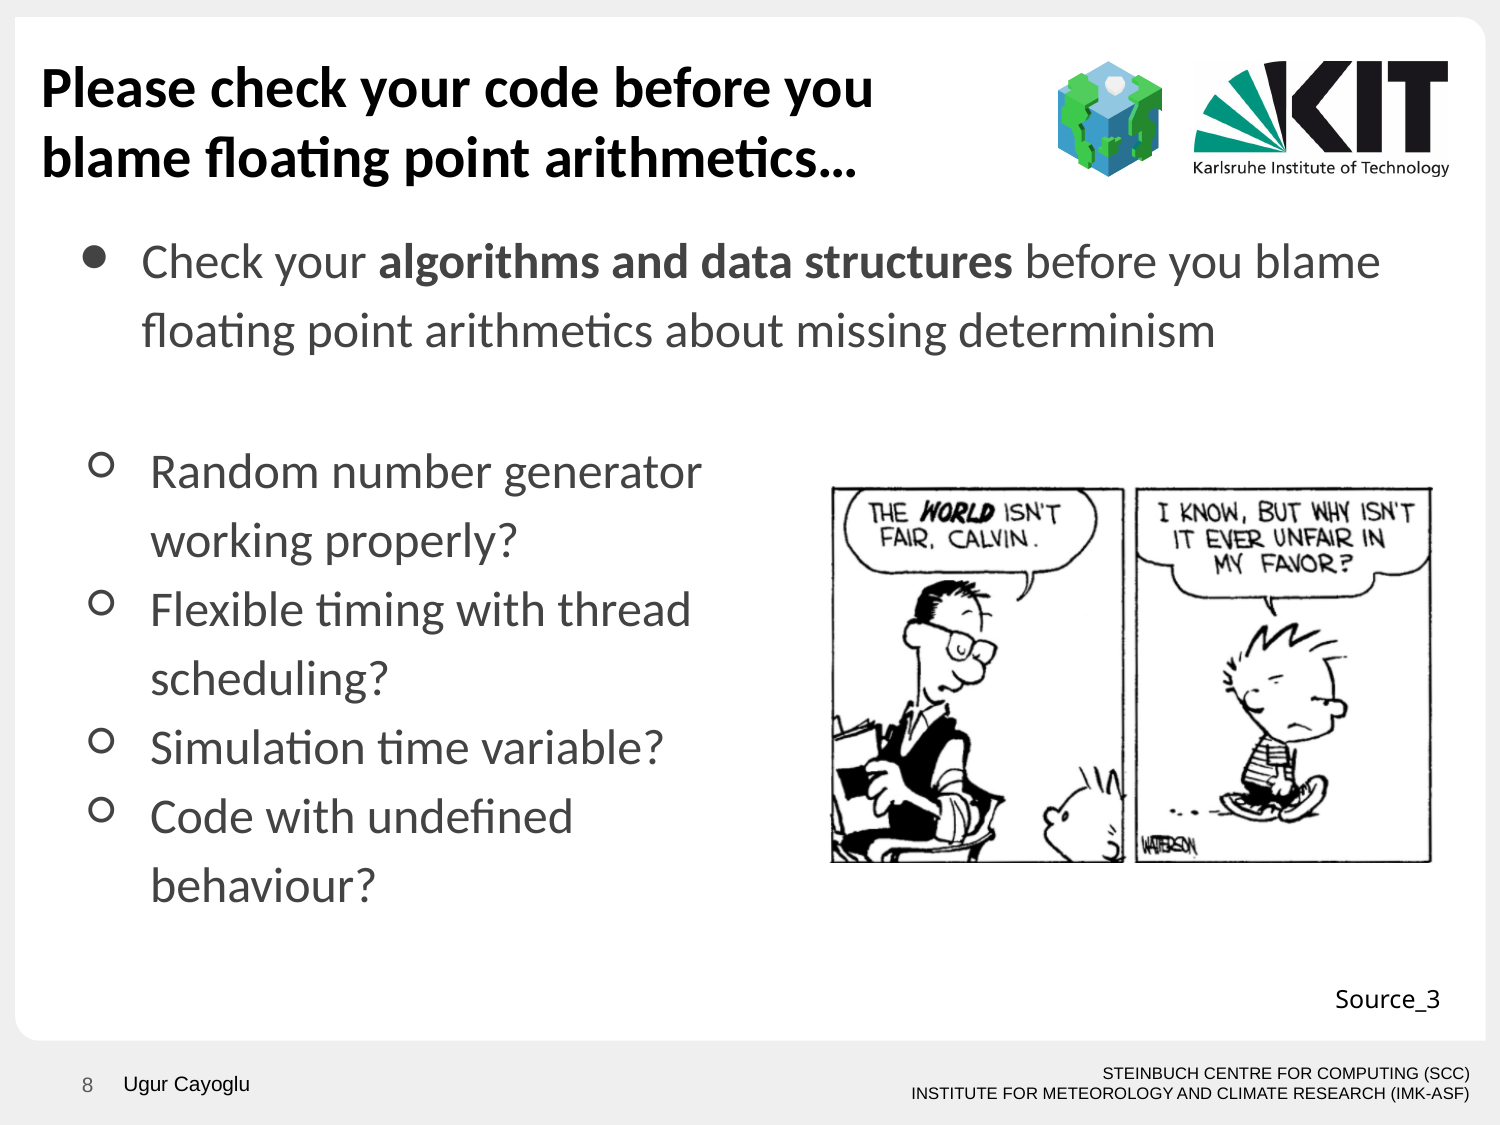

Please check your code before you blame floating point arithmetics…
# Check your algorithms and data structures before you blame floating point arithmetics about missing determinism
Random number generator working properly?
Flexible timing with thread scheduling?
Simulation time variable?
Code with undefined behaviour?
Source_3
STEINBUCH CENTRE FOR COMPUTING (SCC)
INSTITUTE FOR METEOROLOGY AND CLIMATE RESEARCH (IMK-ASF)
Ugur Cayoglu